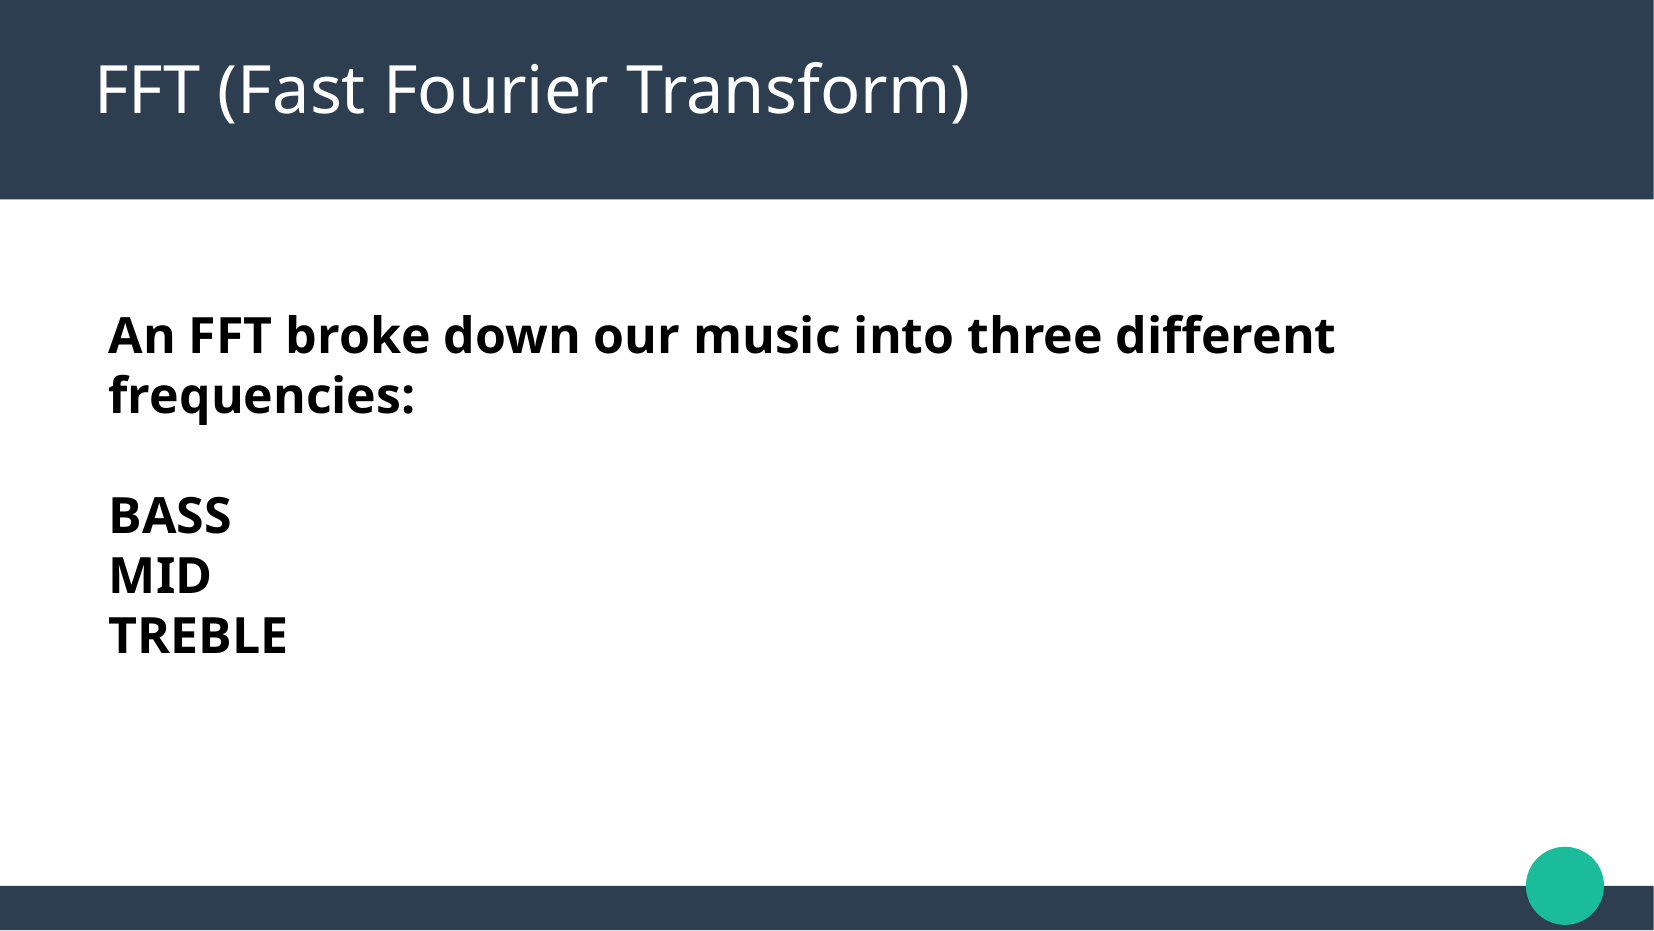

FFT (Fast Fourier Transform)
An FFT broke down our music into three different frequencies:
BASS
MID
TREBLE